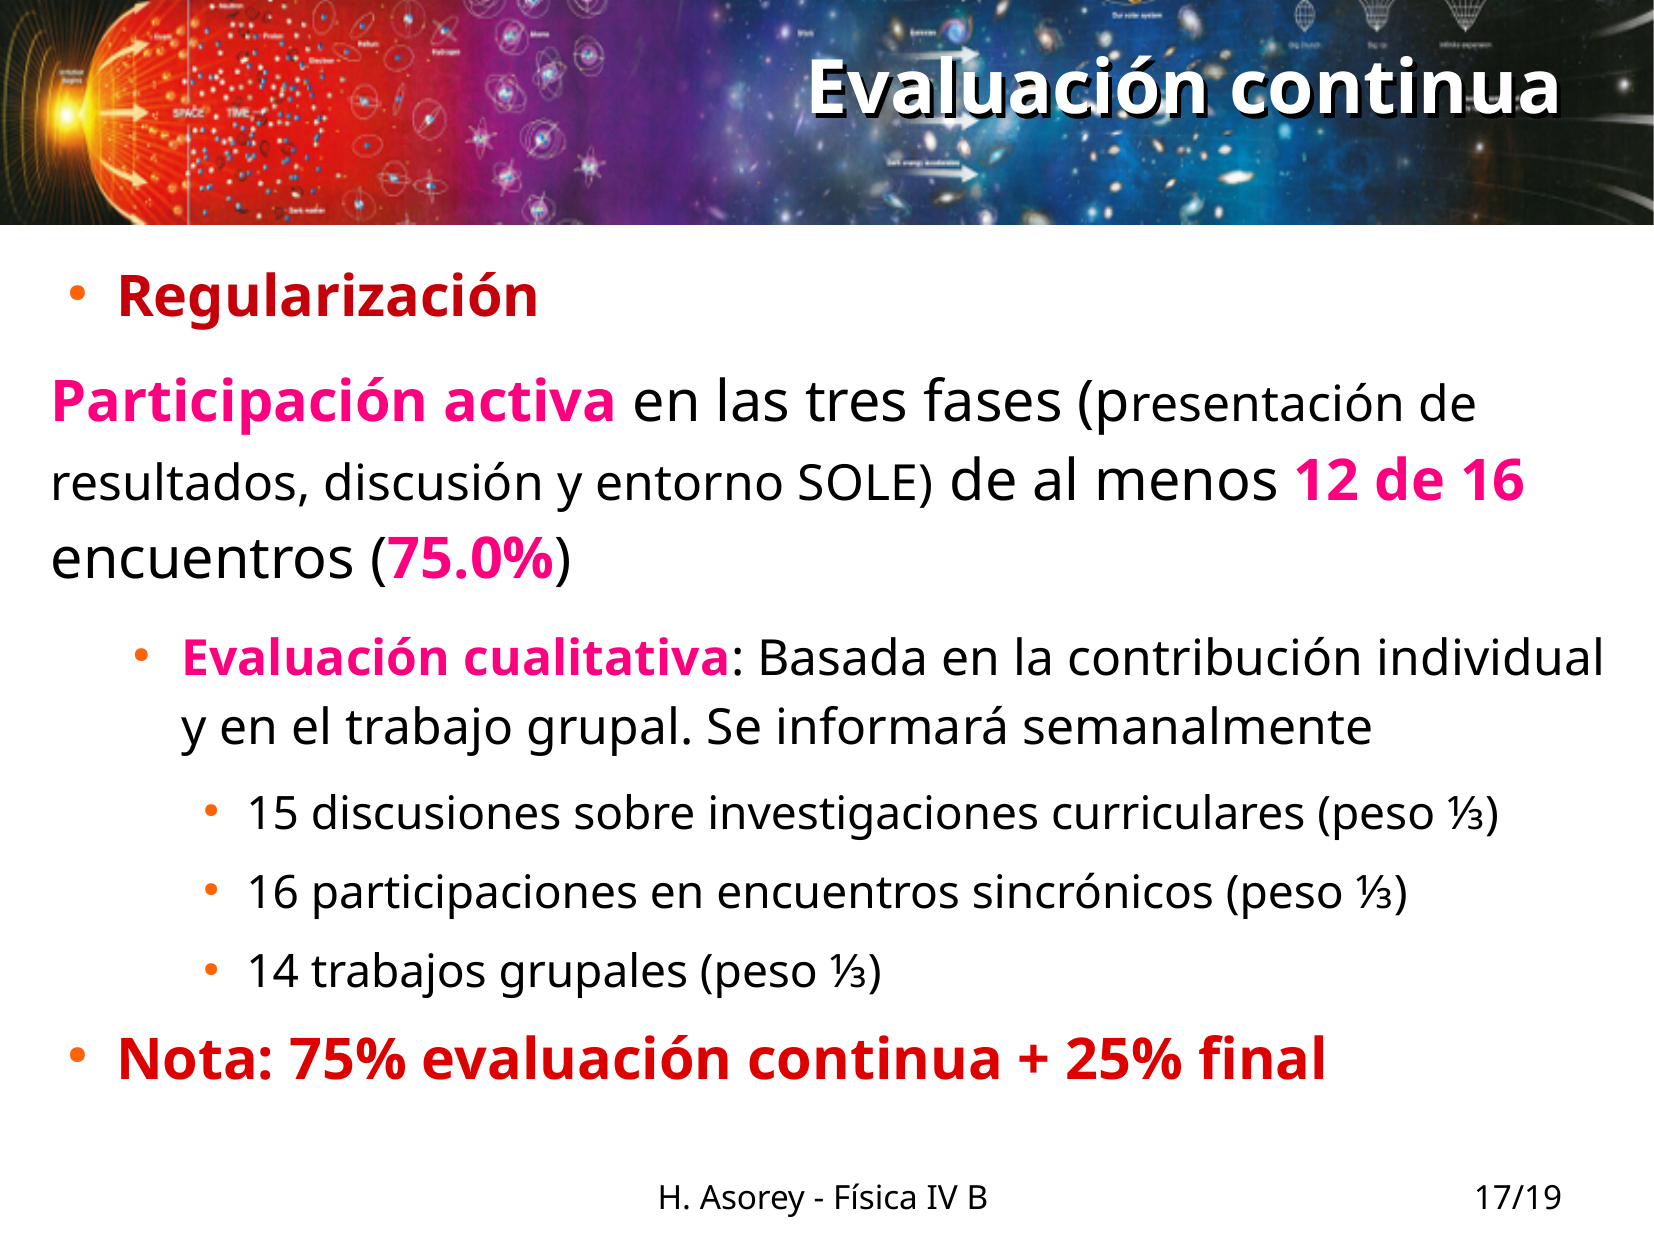

# Evaluación continua
Regularización
Participación activa en las tres fases (presentación de resultados, discusión y entorno SOLE) de al menos 12 de 16 encuentros (75.0%)
Evaluación cualitativa: Basada en la contribución individual y en el trabajo grupal. Se informará semanalmente
15 discusiones sobre investigaciones curriculares (peso ⅓)
16 participaciones en encuentros sincrónicos (peso ⅓)
14 trabajos grupales (peso ⅓)
Nota: 75% evaluación continua + 25% final
H. Asorey - Física IV B
17